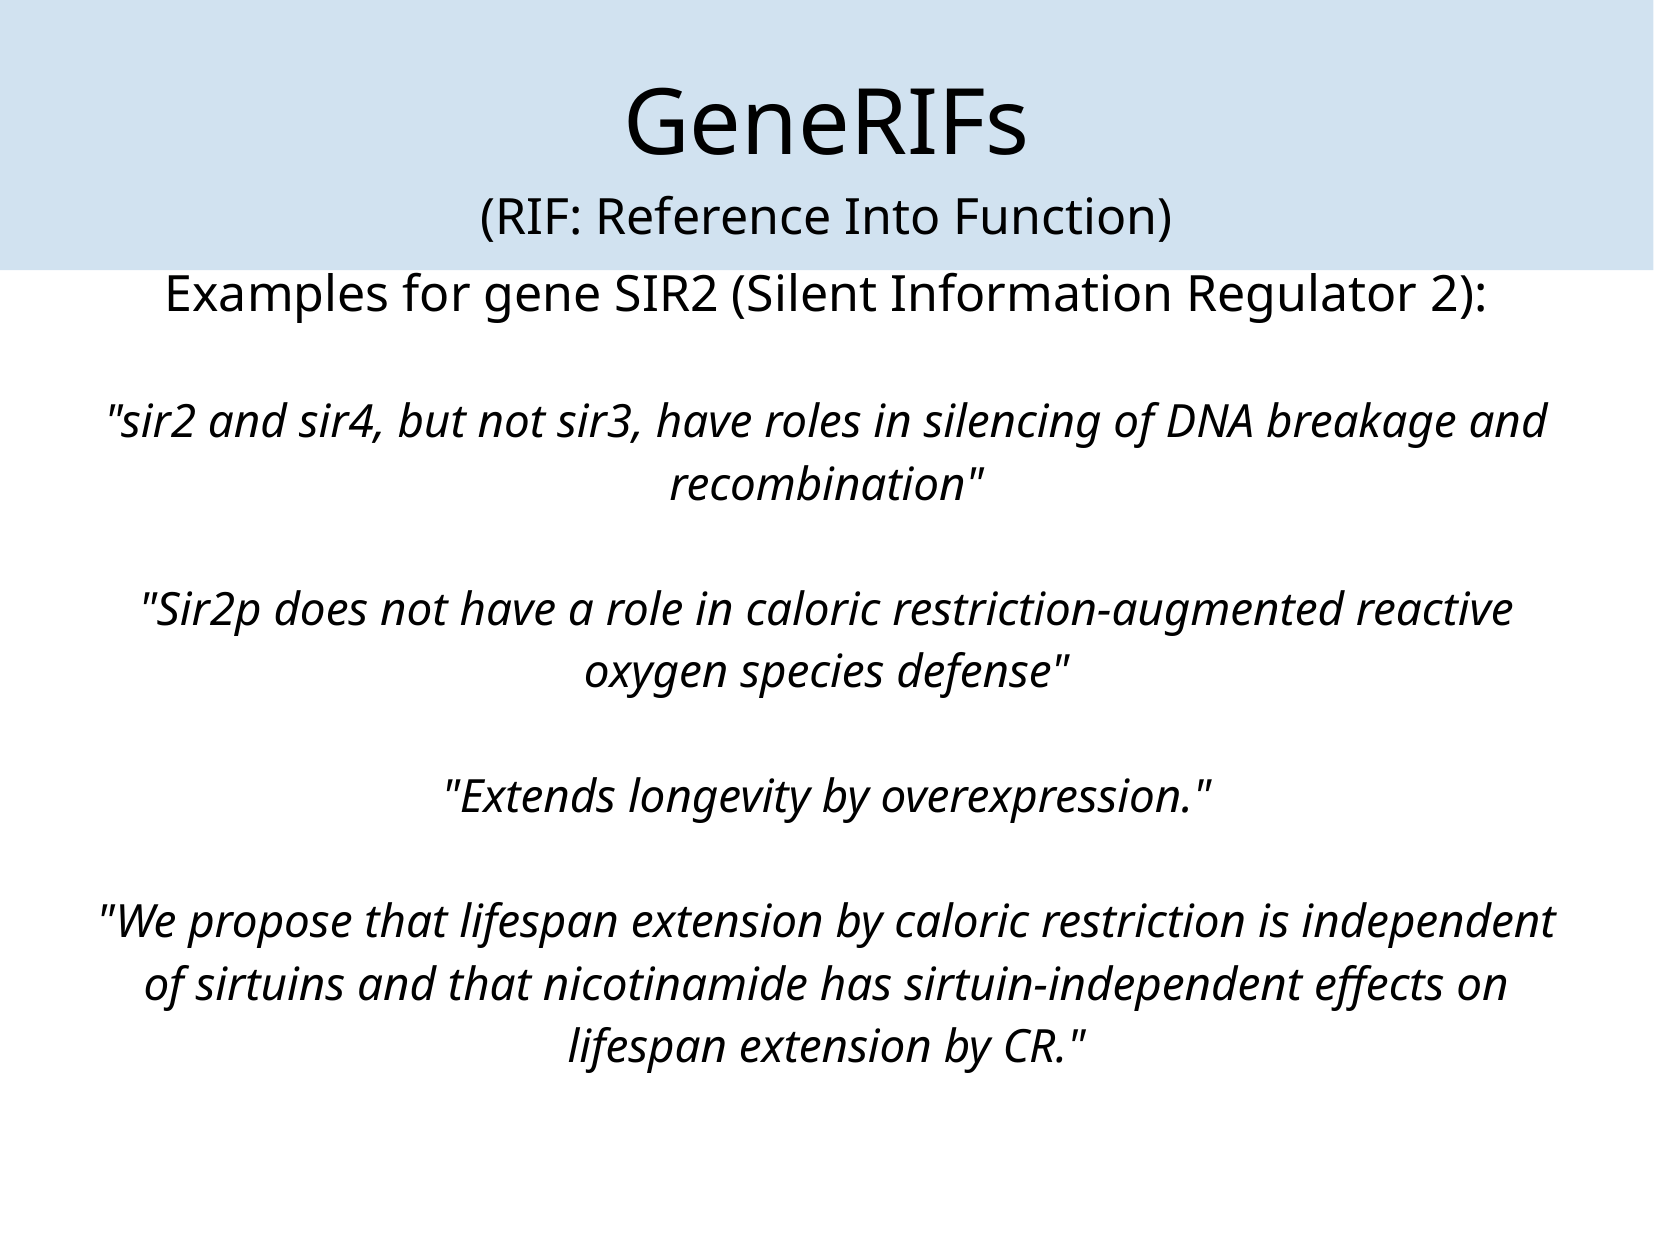

GeneRIFs
(RIF: Reference Into Function)
# Examples for gene SIR2 (Silent Information Regulator 2):
"sir2 and sir4, but not sir3, have roles in silencing of DNA breakage and recombination"
"Sir2p does not have a role in caloric restriction-augmented reactive oxygen species defense"
"Extends longevity by overexpression."
"We propose that lifespan extension by caloric restriction is independent of sirtuins and that nicotinamide has sirtuin-independent effects on lifespan extension by CR."